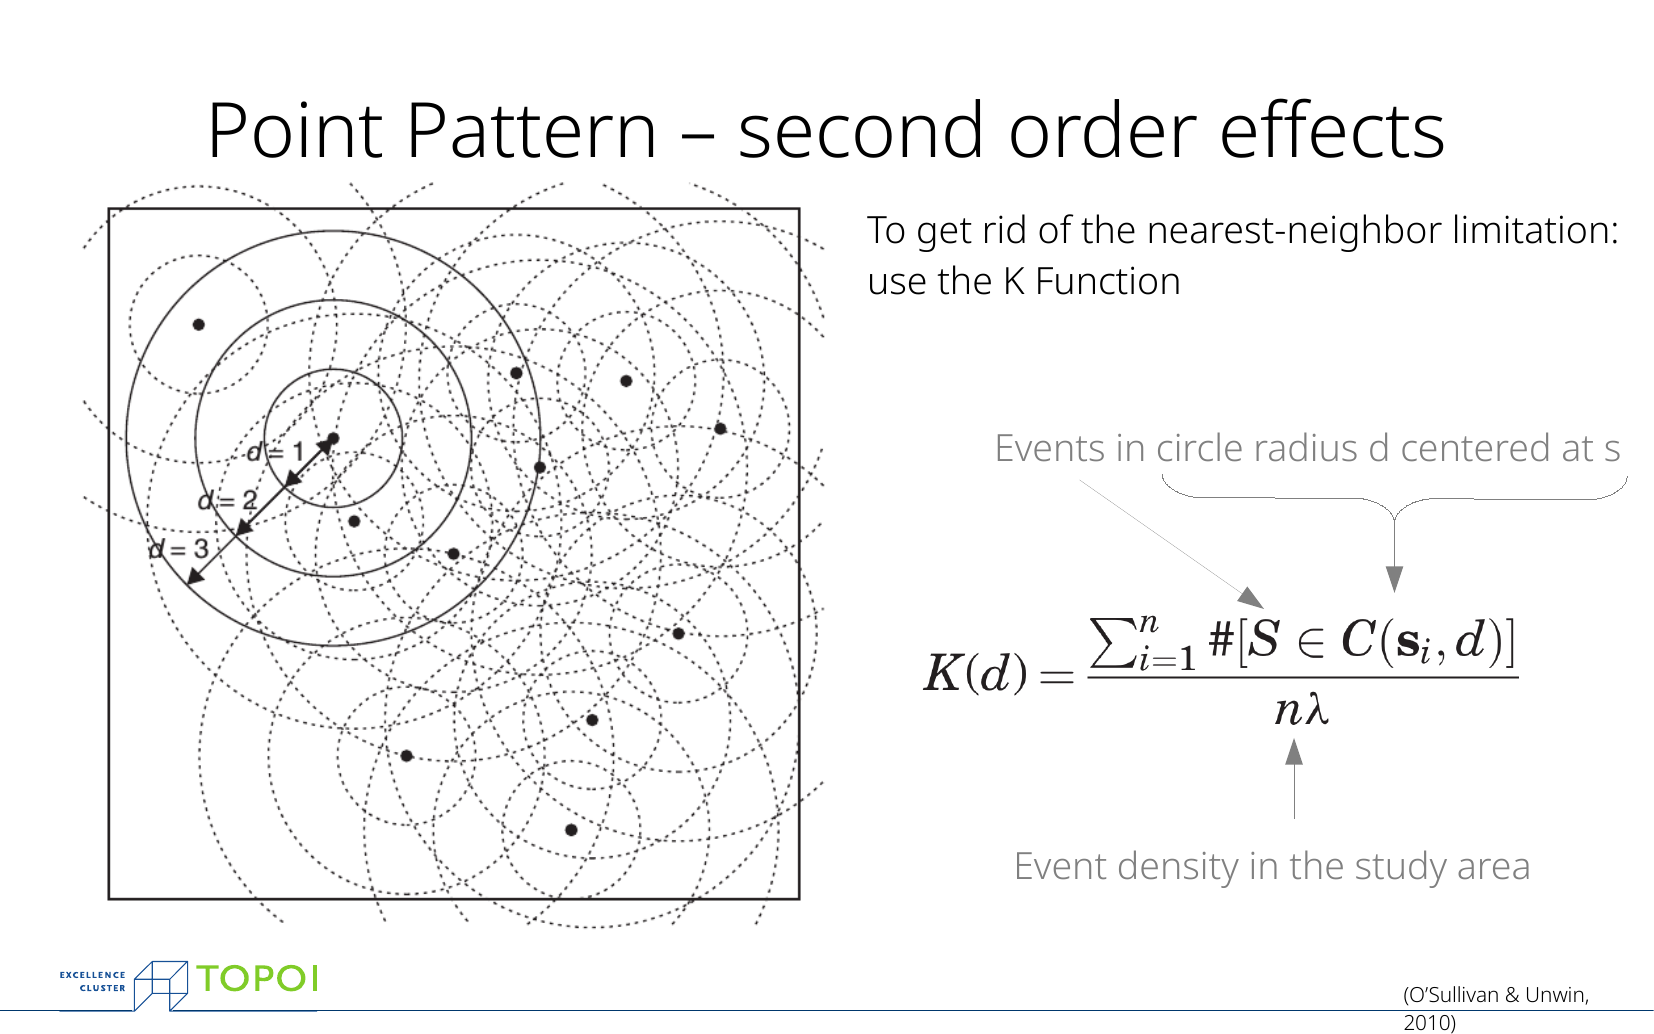

# Point Pattern – second order effects
To get rid of the nearest-neighbor limitation:
use the K Function
Events in circle radius d centered at s
Event density in the study area
(O’Sullivan & Unwin, 2010)